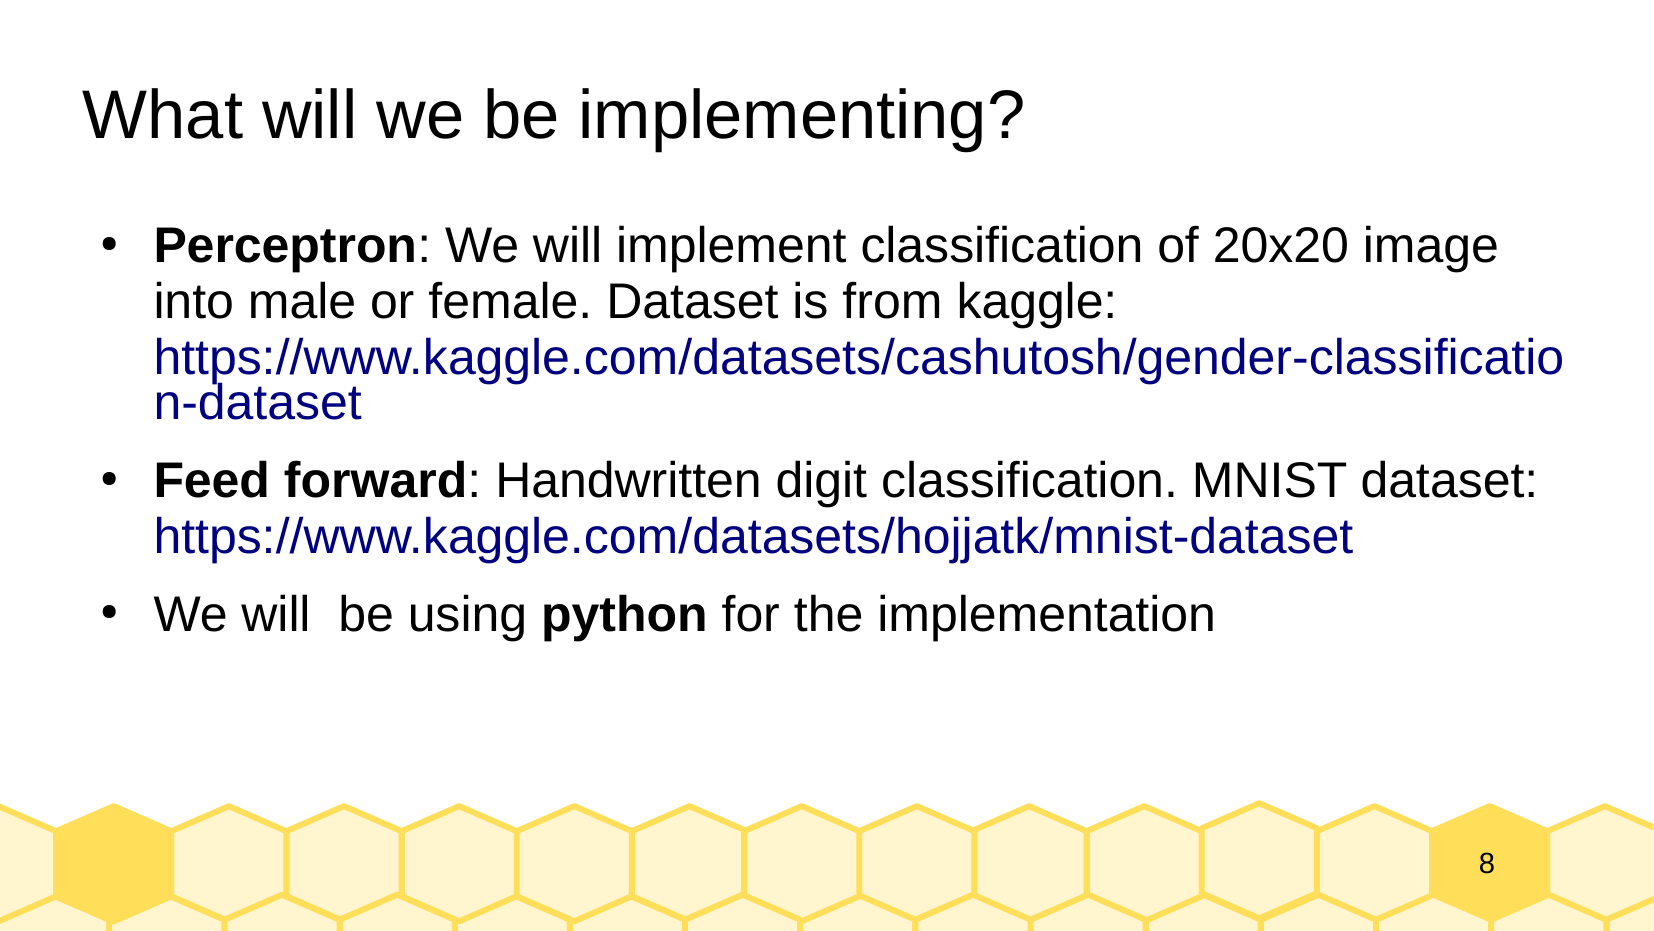

# What will we be implementing?
Perceptron: We will implement classification of 20x20 image into male or female. Dataset is from kaggle: https://www.kaggle.com/datasets/cashutosh/gender-classification-dataset
Feed forward: Handwritten digit classification. MNIST dataset: https://www.kaggle.com/datasets/hojjatk/mnist-dataset
We will be using python for the implementation